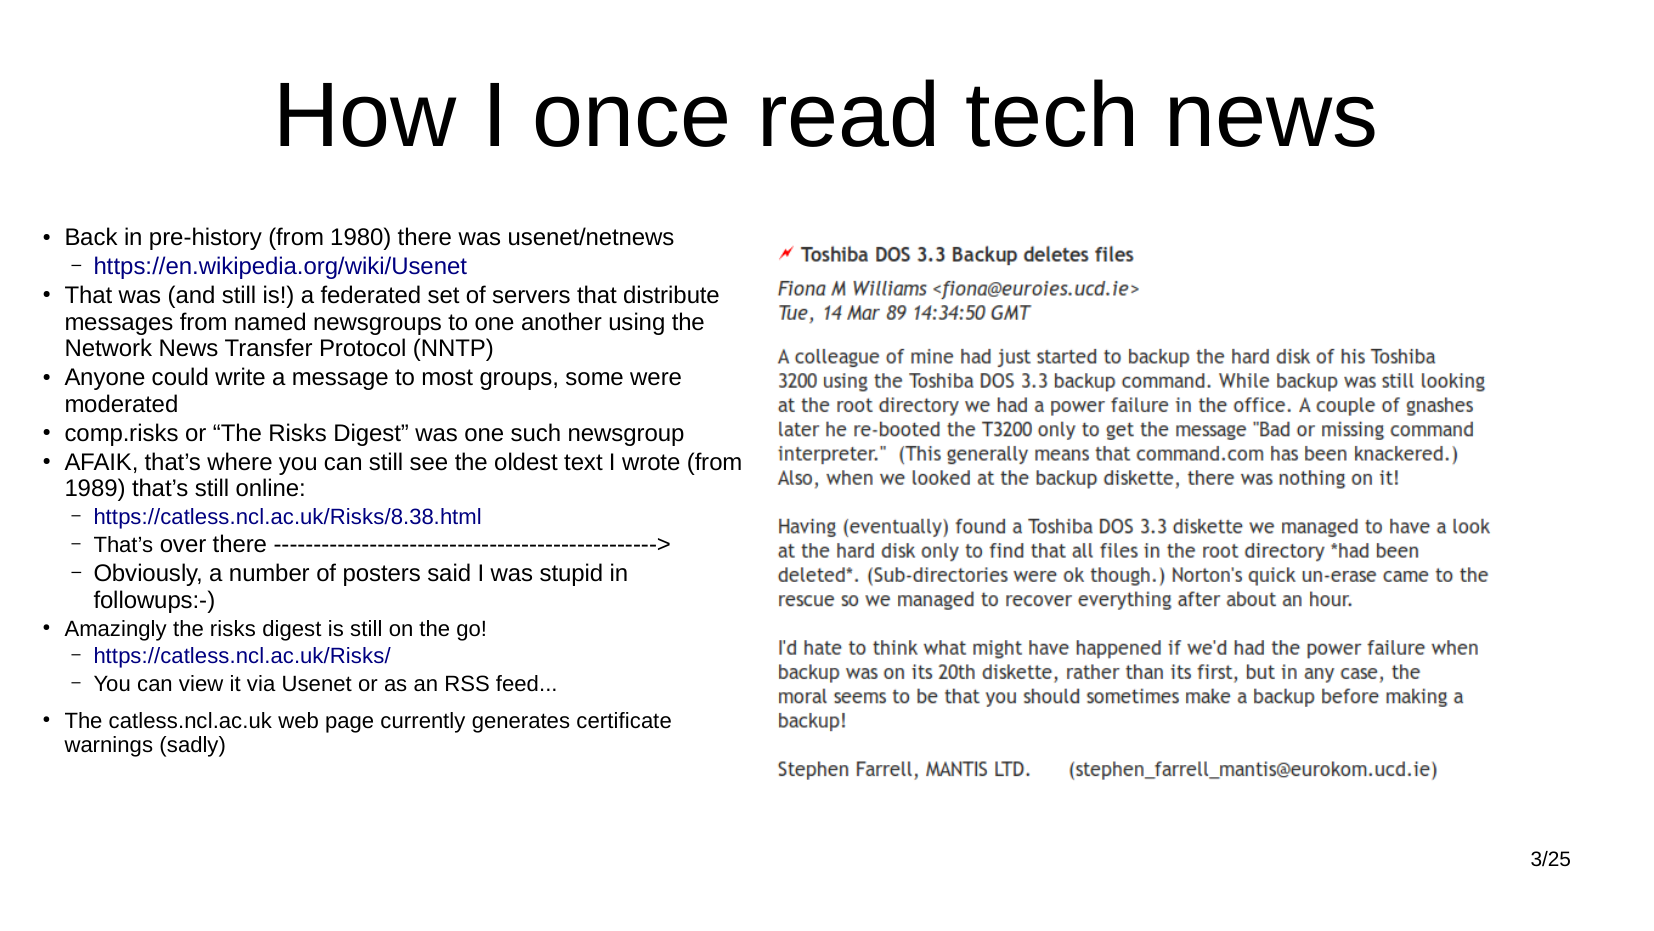

# How I once read tech news
Back in pre-history (from 1980) there was usenet/netnews
https://en.wikipedia.org/wiki/Usenet
That was (and still is!) a federated set of servers that distribute messages from named newsgroups to one another using the Network News Transfer Protocol (NNTP)
Anyone could write a message to most groups, some were moderated
comp.risks or “The Risks Digest” was one such newsgroup
AFAIK, that’s where you can still see the oldest text I wrote (from 1989) that’s still online:
https://catless.ncl.ac.uk/Risks/8.38.html
That’s over there ------------------------------------------------>
Obviously, a number of posters said I was stupid in followups:-)
Amazingly the risks digest is still on the go!
https://catless.ncl.ac.uk/Risks/
You can view it via Usenet or as an RSS feed...
The catless.ncl.ac.uk web page currently generates certificate warnings (sadly)
3